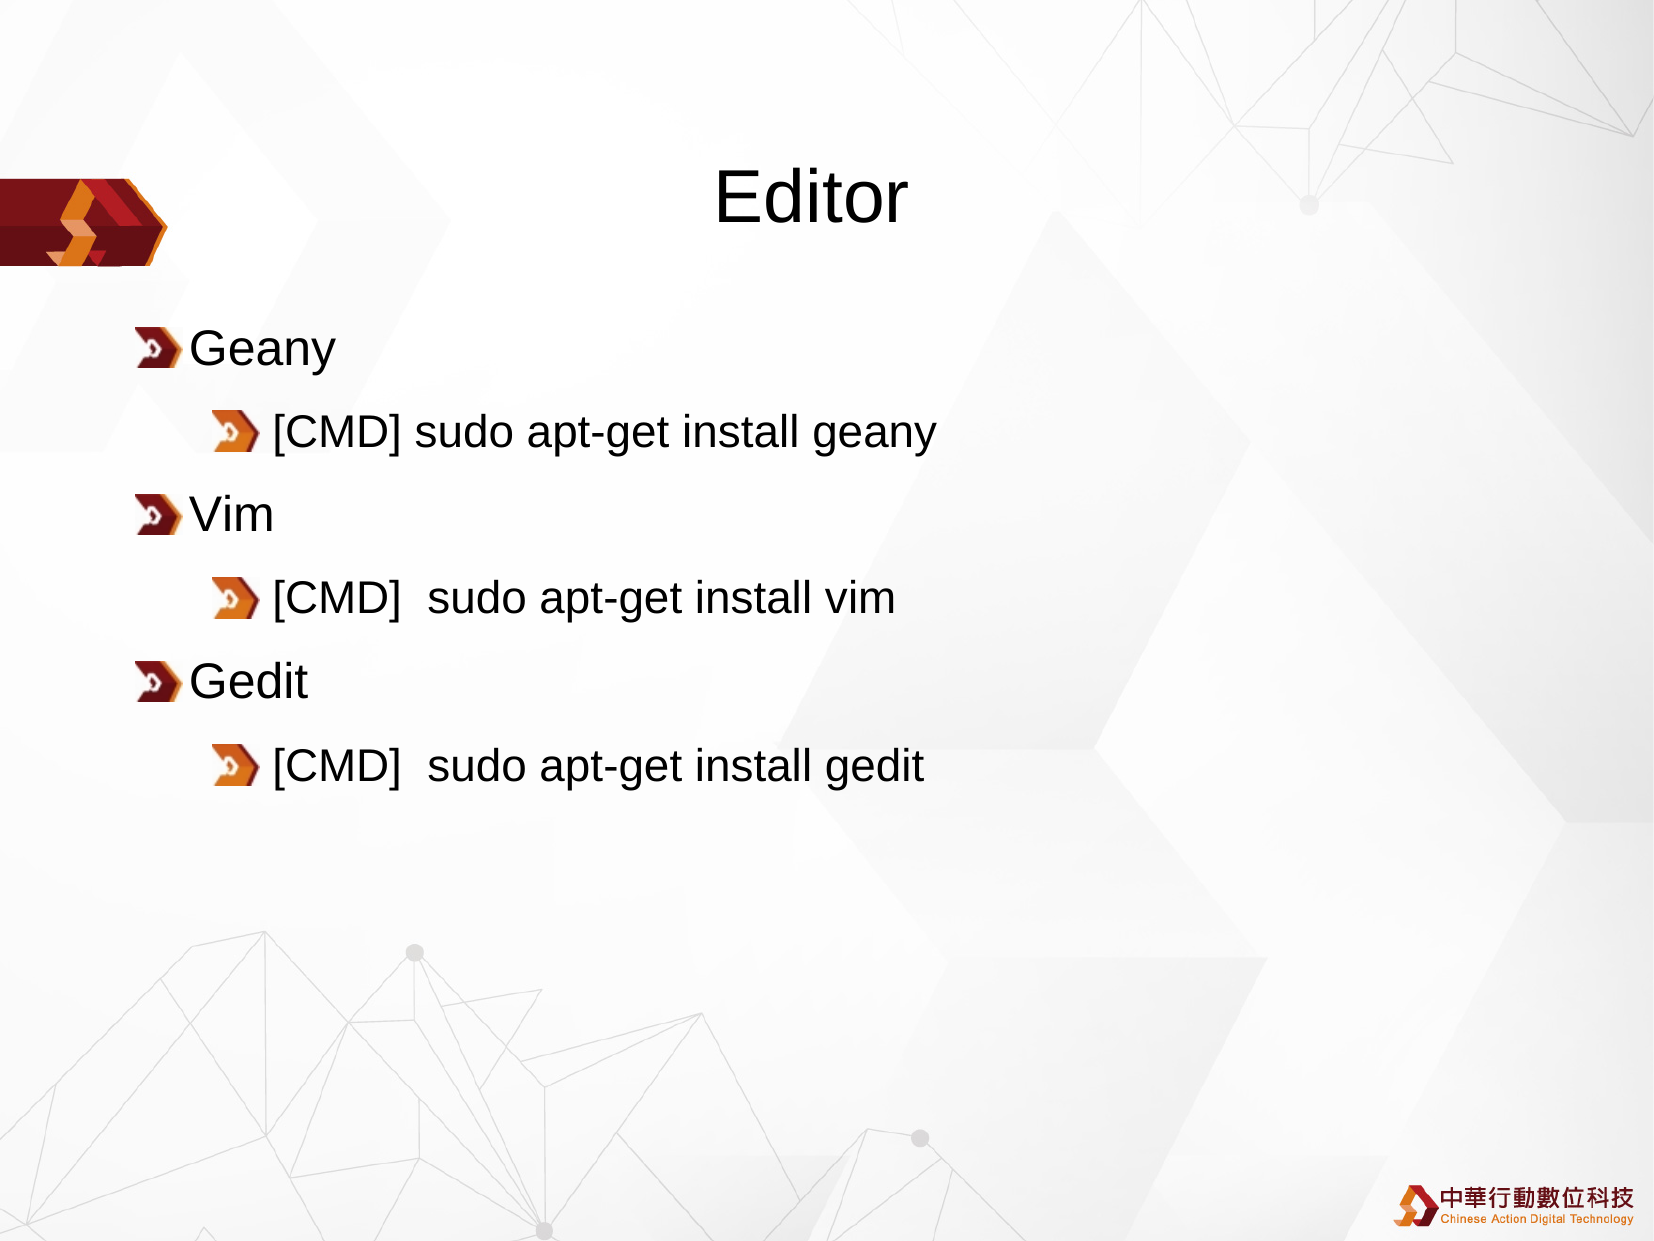

# Editor
Geany
 [CMD] sudo apt-get install geany
Vim
 [CMD] sudo apt-get install vim
Gedit
 [CMD] sudo apt-get install gedit